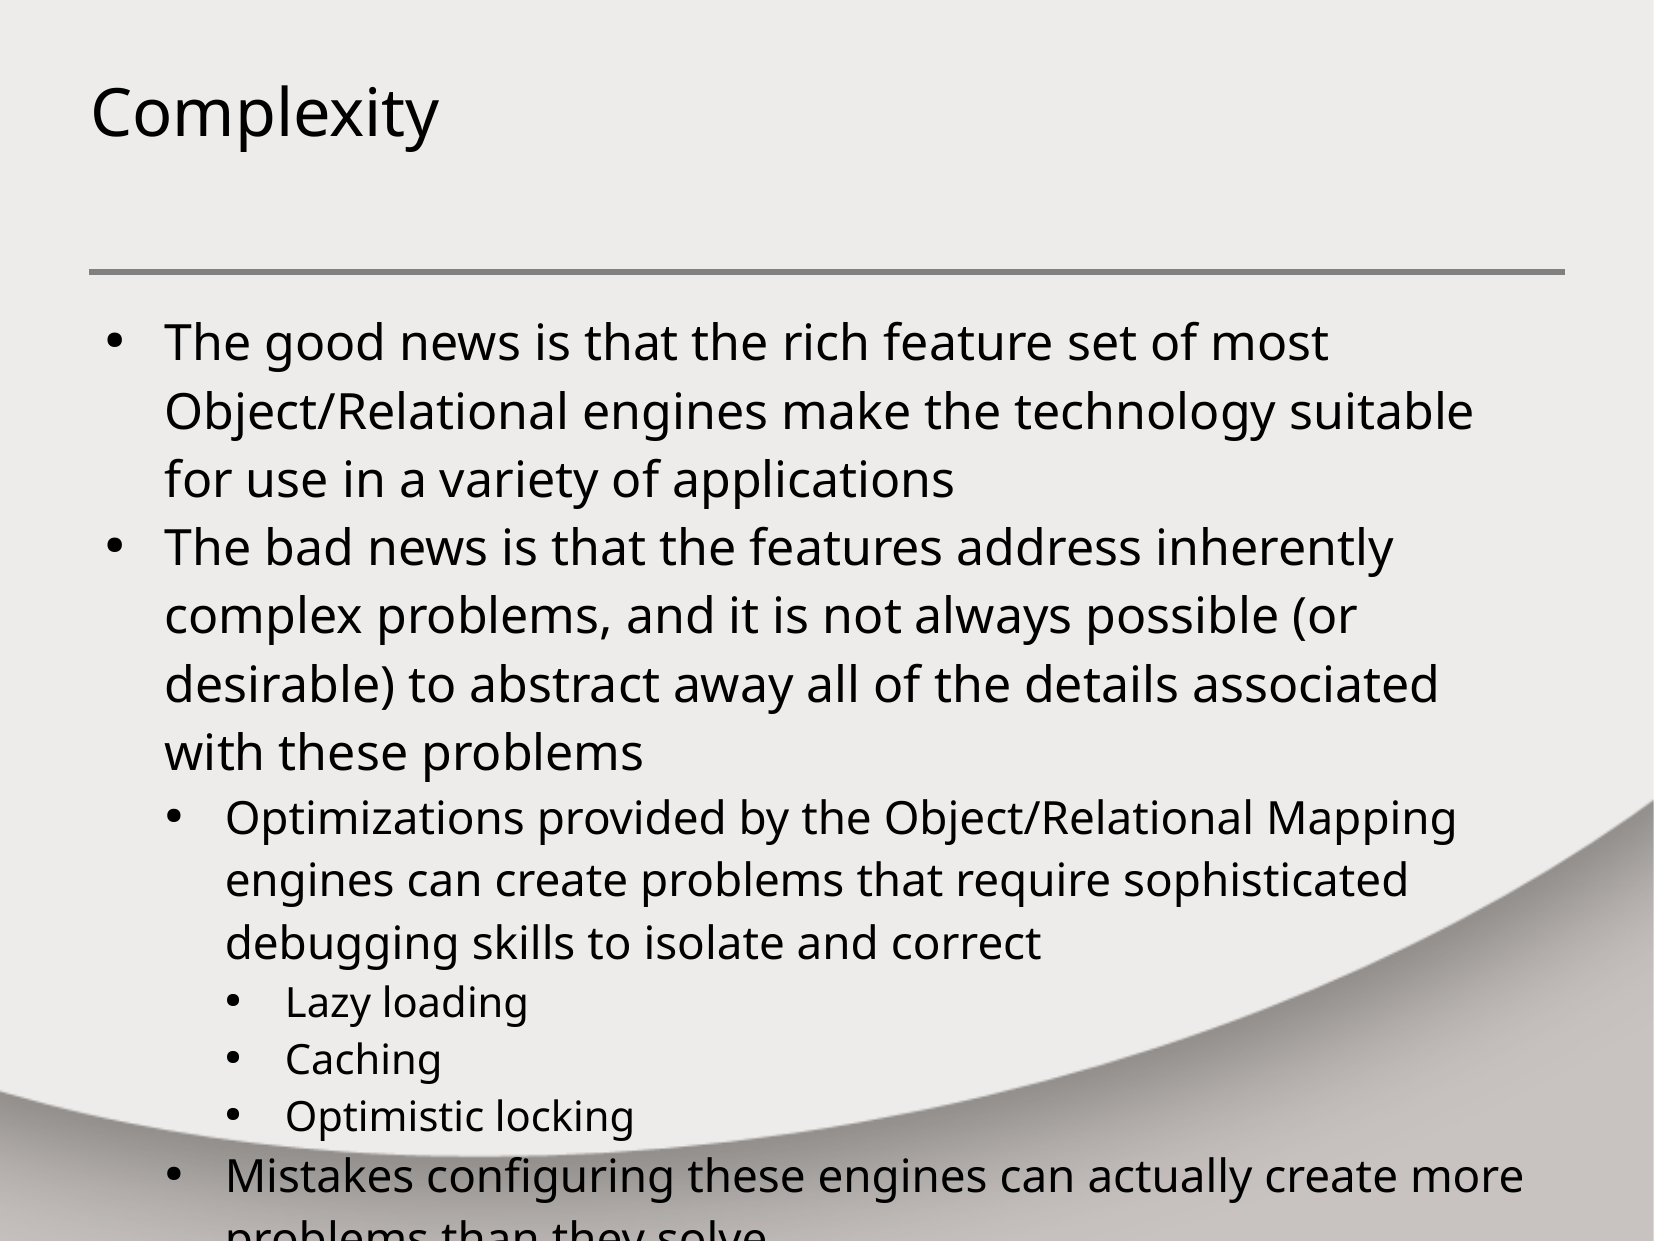

# Complexity
The good news is that the rich feature set of most Object/Relational engines make the technology suitable for use in a variety of applications
The bad news is that the features address inherently complex problems, and it is not always possible (or desirable) to abstract away all of the details associated with these problems
Optimizations provided by the Object/Relational Mapping engines can create problems that require sophisticated debugging skills to isolate and correct
Lazy loading
Caching
Optimistic locking
Mistakes configuring these engines can actually create more problems than they solve